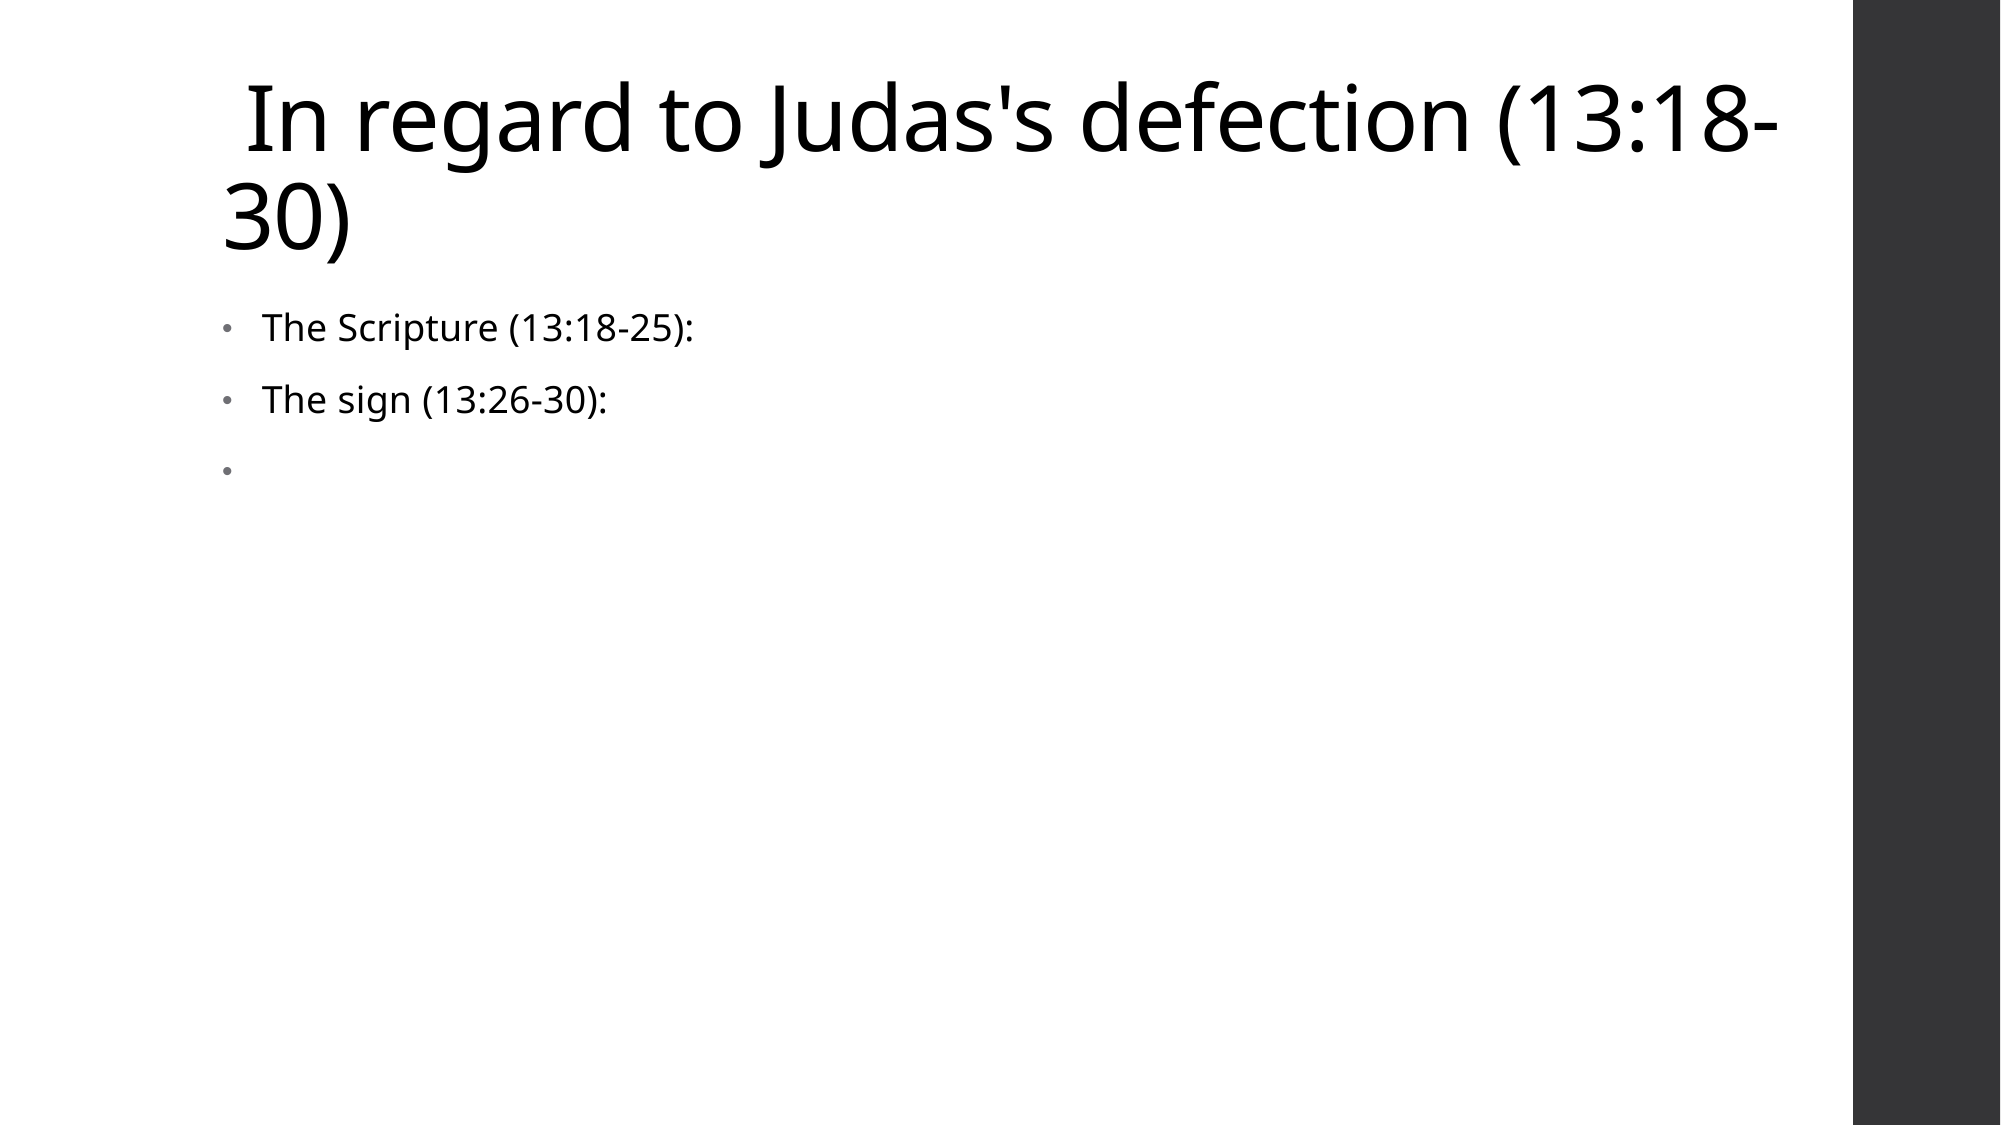

# In regard to Judas's defection (13:18-30)
 The Scripture (13:18-25):
 The sign (13:26-30):